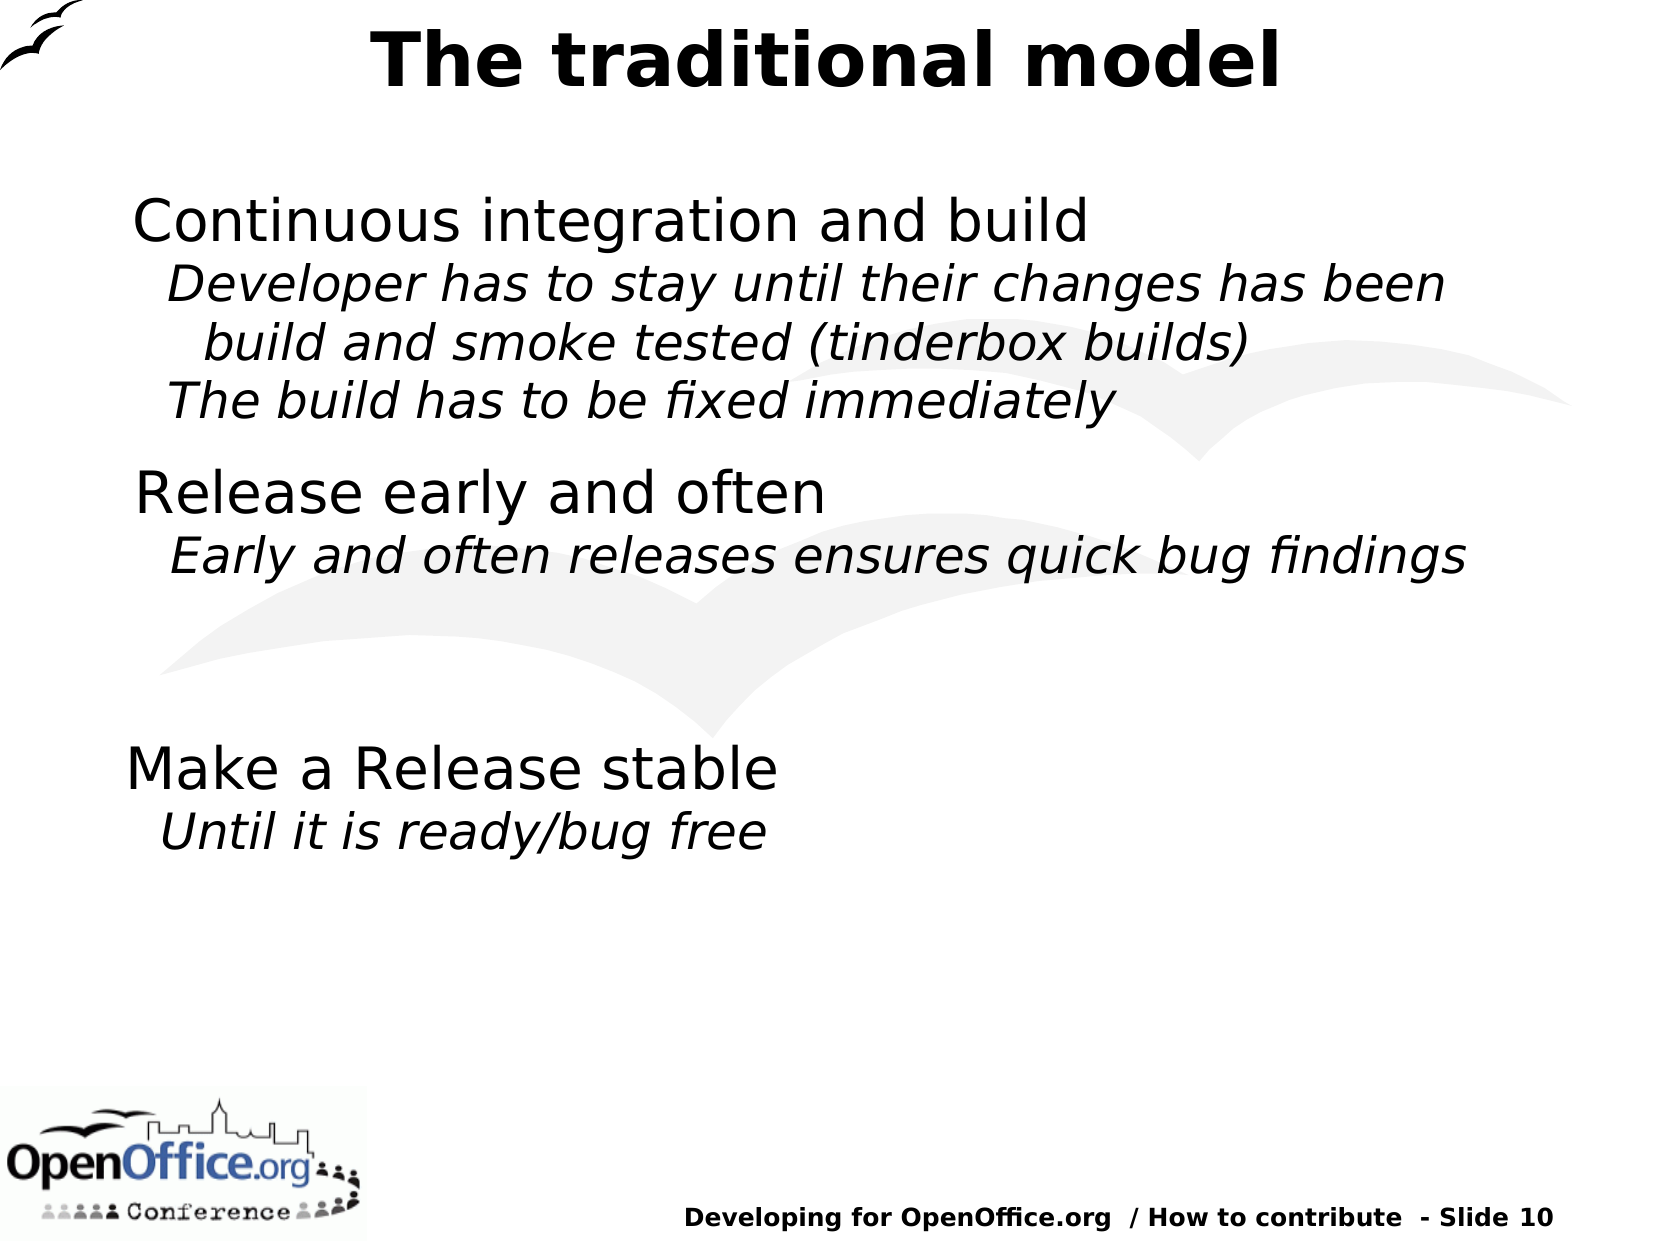

# The traditional model
Continuous integration and build
Developer has to stay until their changes has been build and smoke tested (tinderbox builds)
The build has to be fixed immediately
Release early and often
Early and often releases ensures quick bug findings
Make a Release stable
Until it is ready/bug free